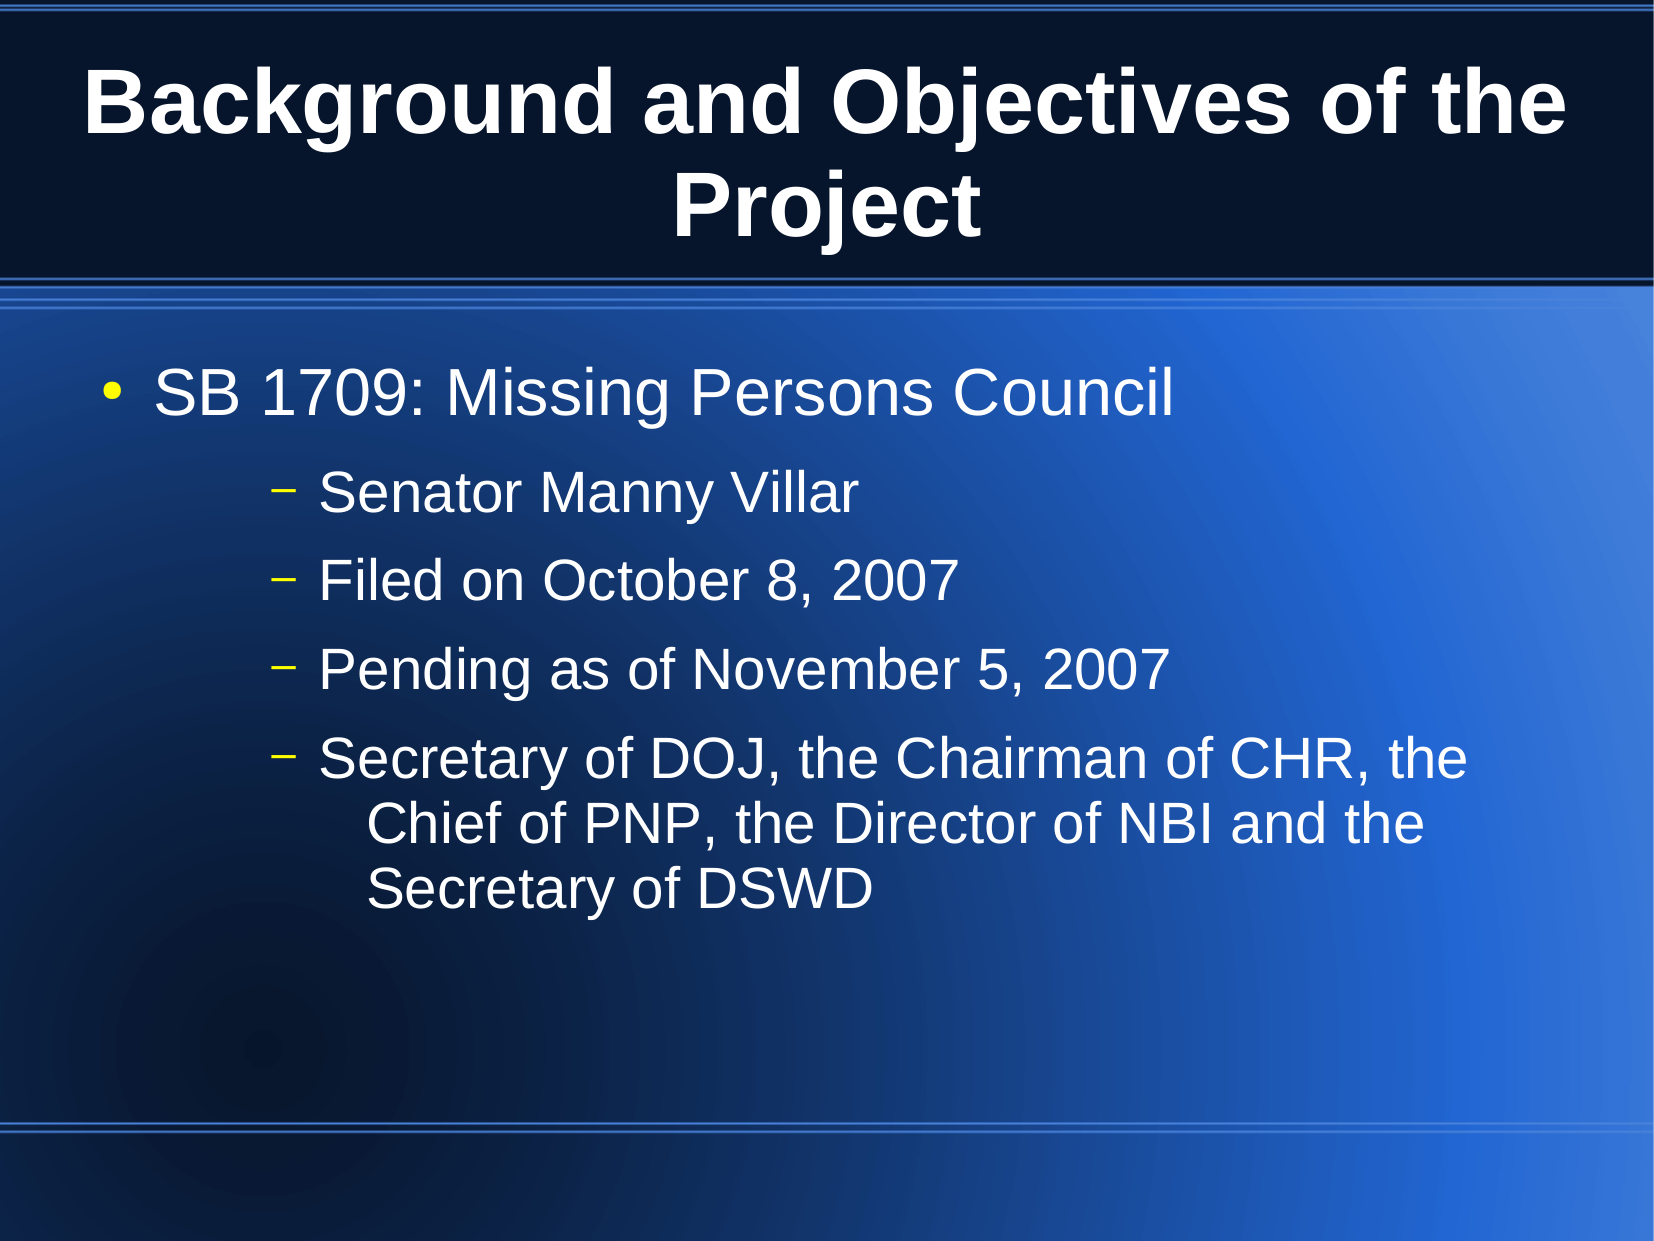

# Background and Objectives of the Project
SB 1709: Missing Persons Council
Senator Manny Villar
Filed on October 8, 2007
Pending as of November 5, 2007
Secretary of DOJ, the Chairman of CHR, the Chief of PNP, the Director of NBI and the Secretary of DSWD